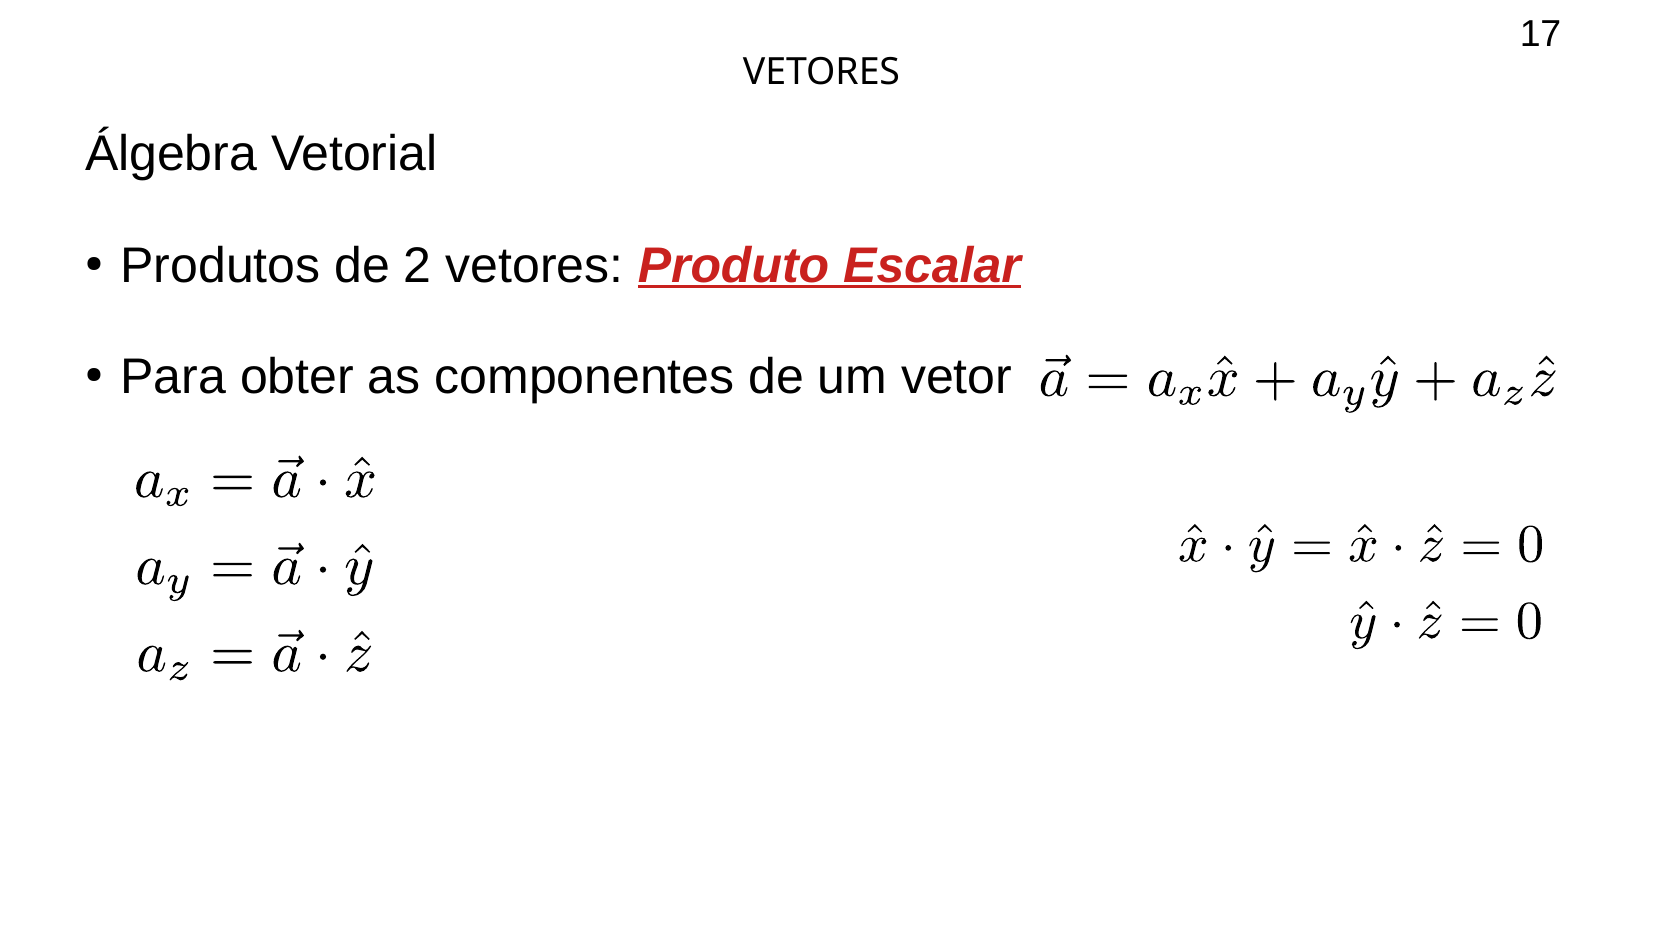

VETORES
Álgebra Vetorial
Produtos de 2 vetores: Produto Escalar
Para obter as componentes de um vetor